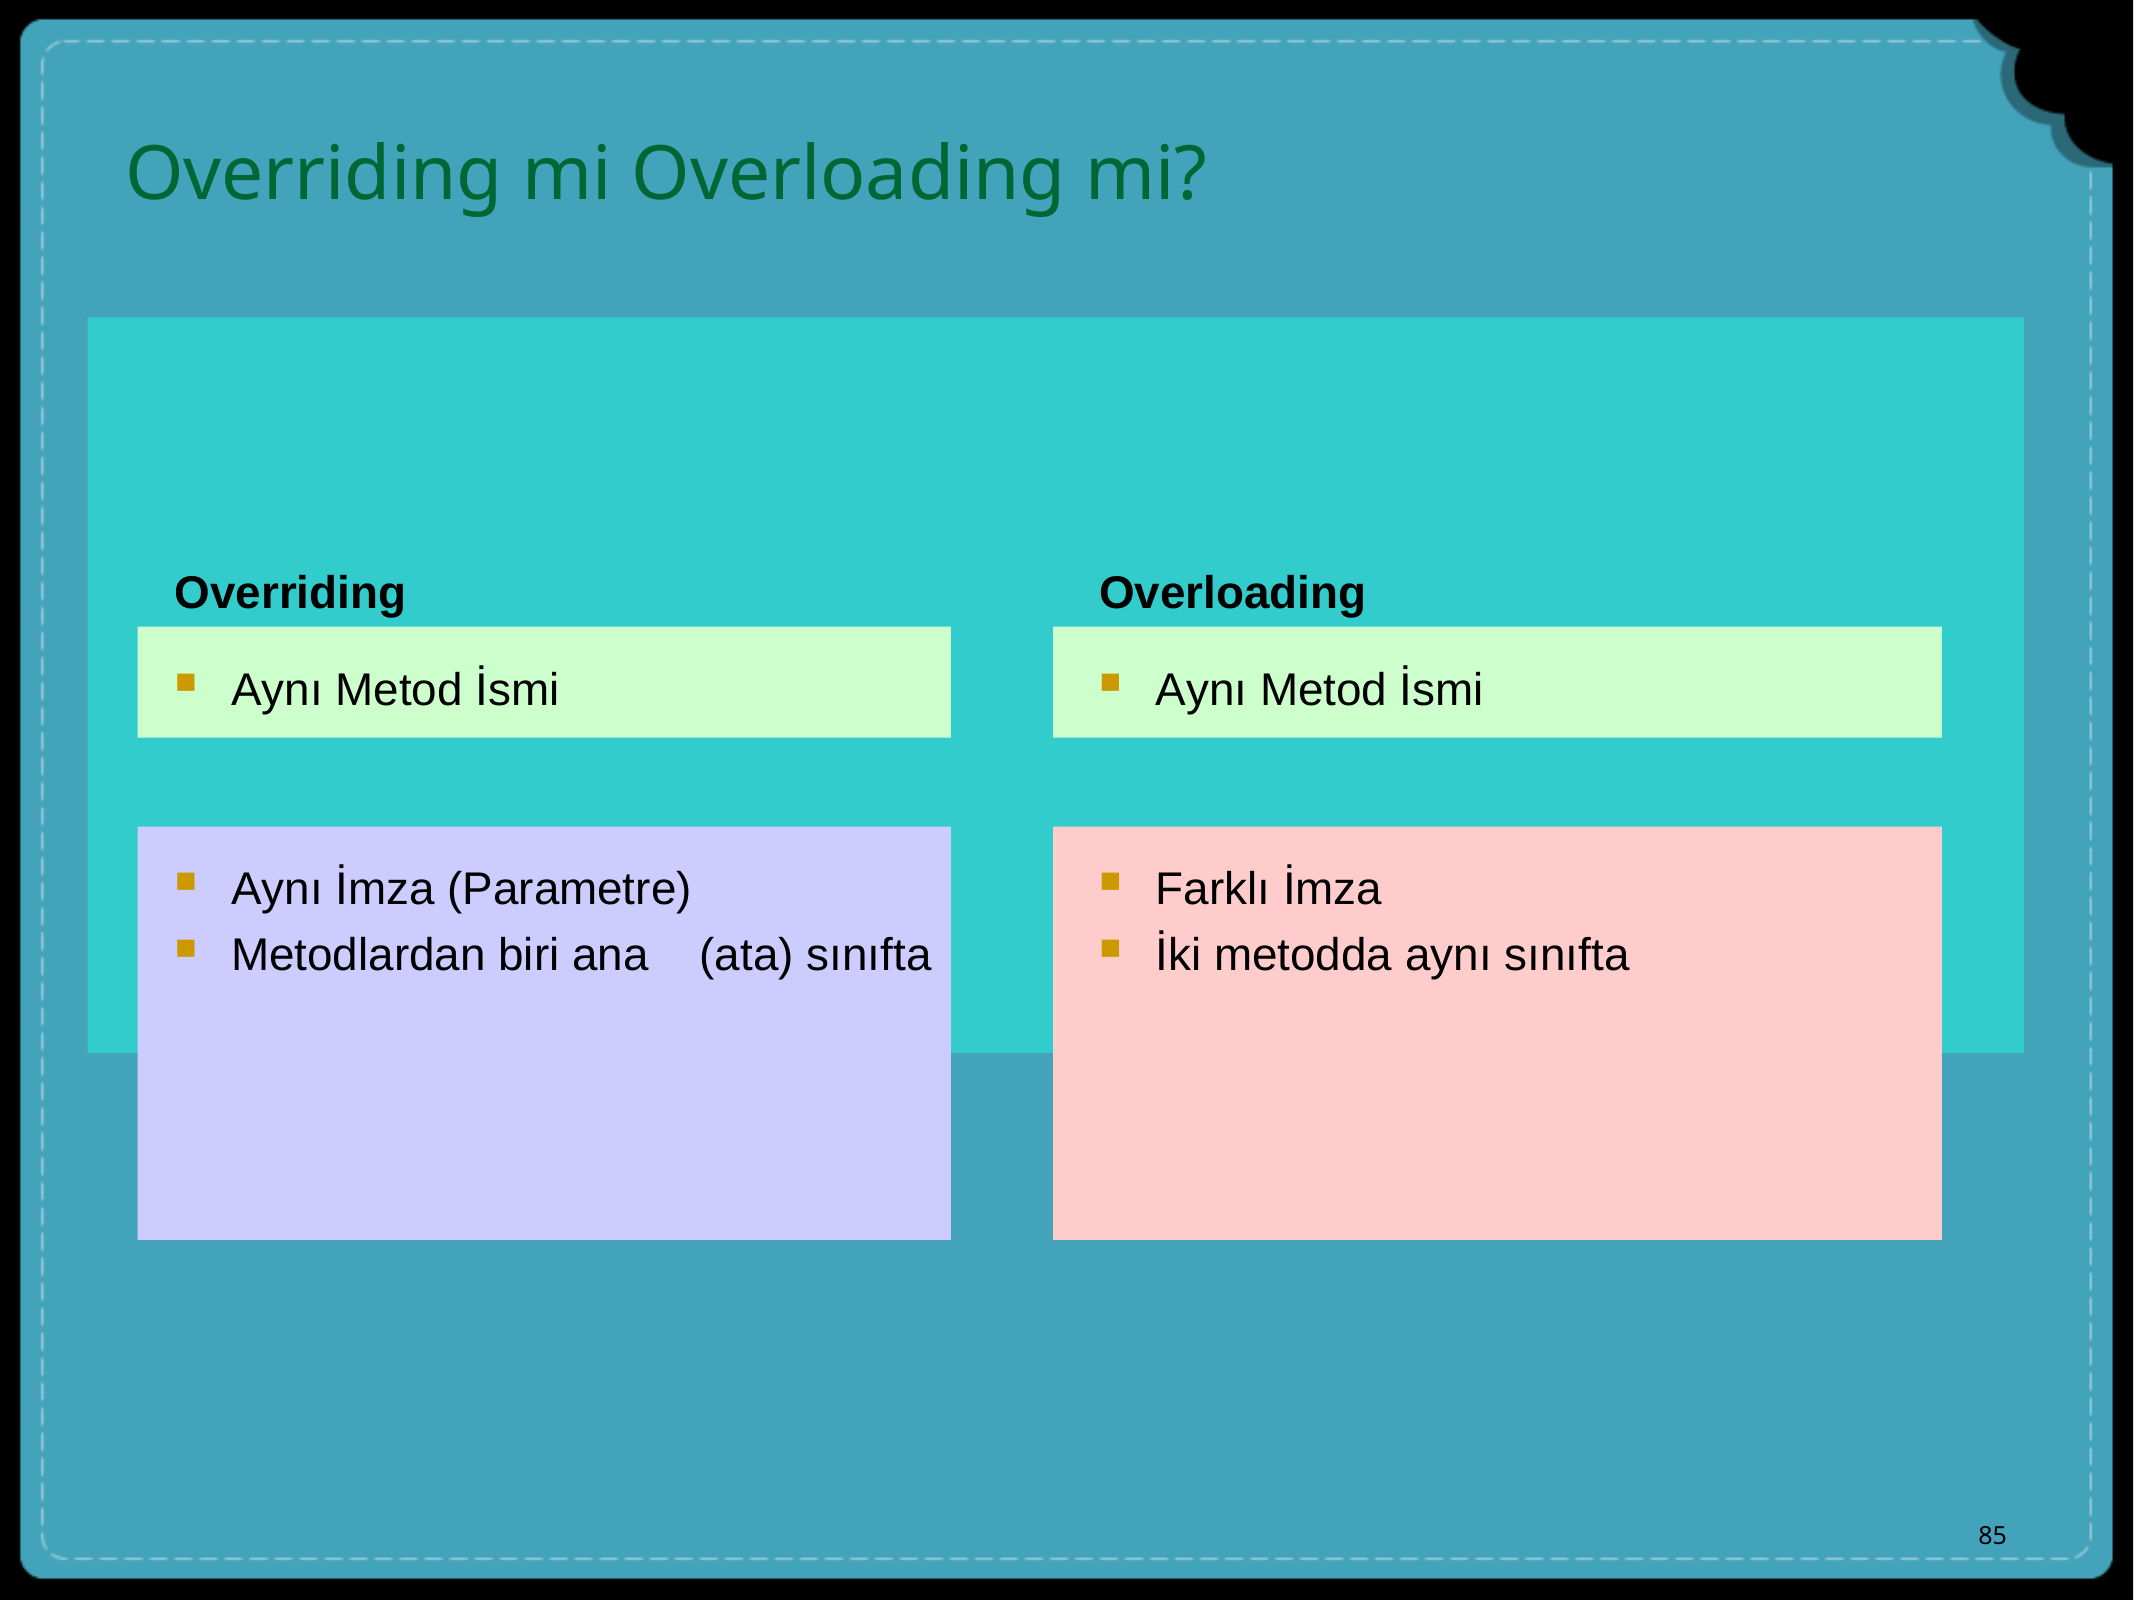

Overriding mi Overloading mi?
Overriding
Aynı Metod İsmi
Aynı İmza (Parametre)
Metodlardan biri ana (ata) sınıfta
Overloading
Aynı Metod İsmi
Farklı İmza
İki metodda aynı sınıfta
85